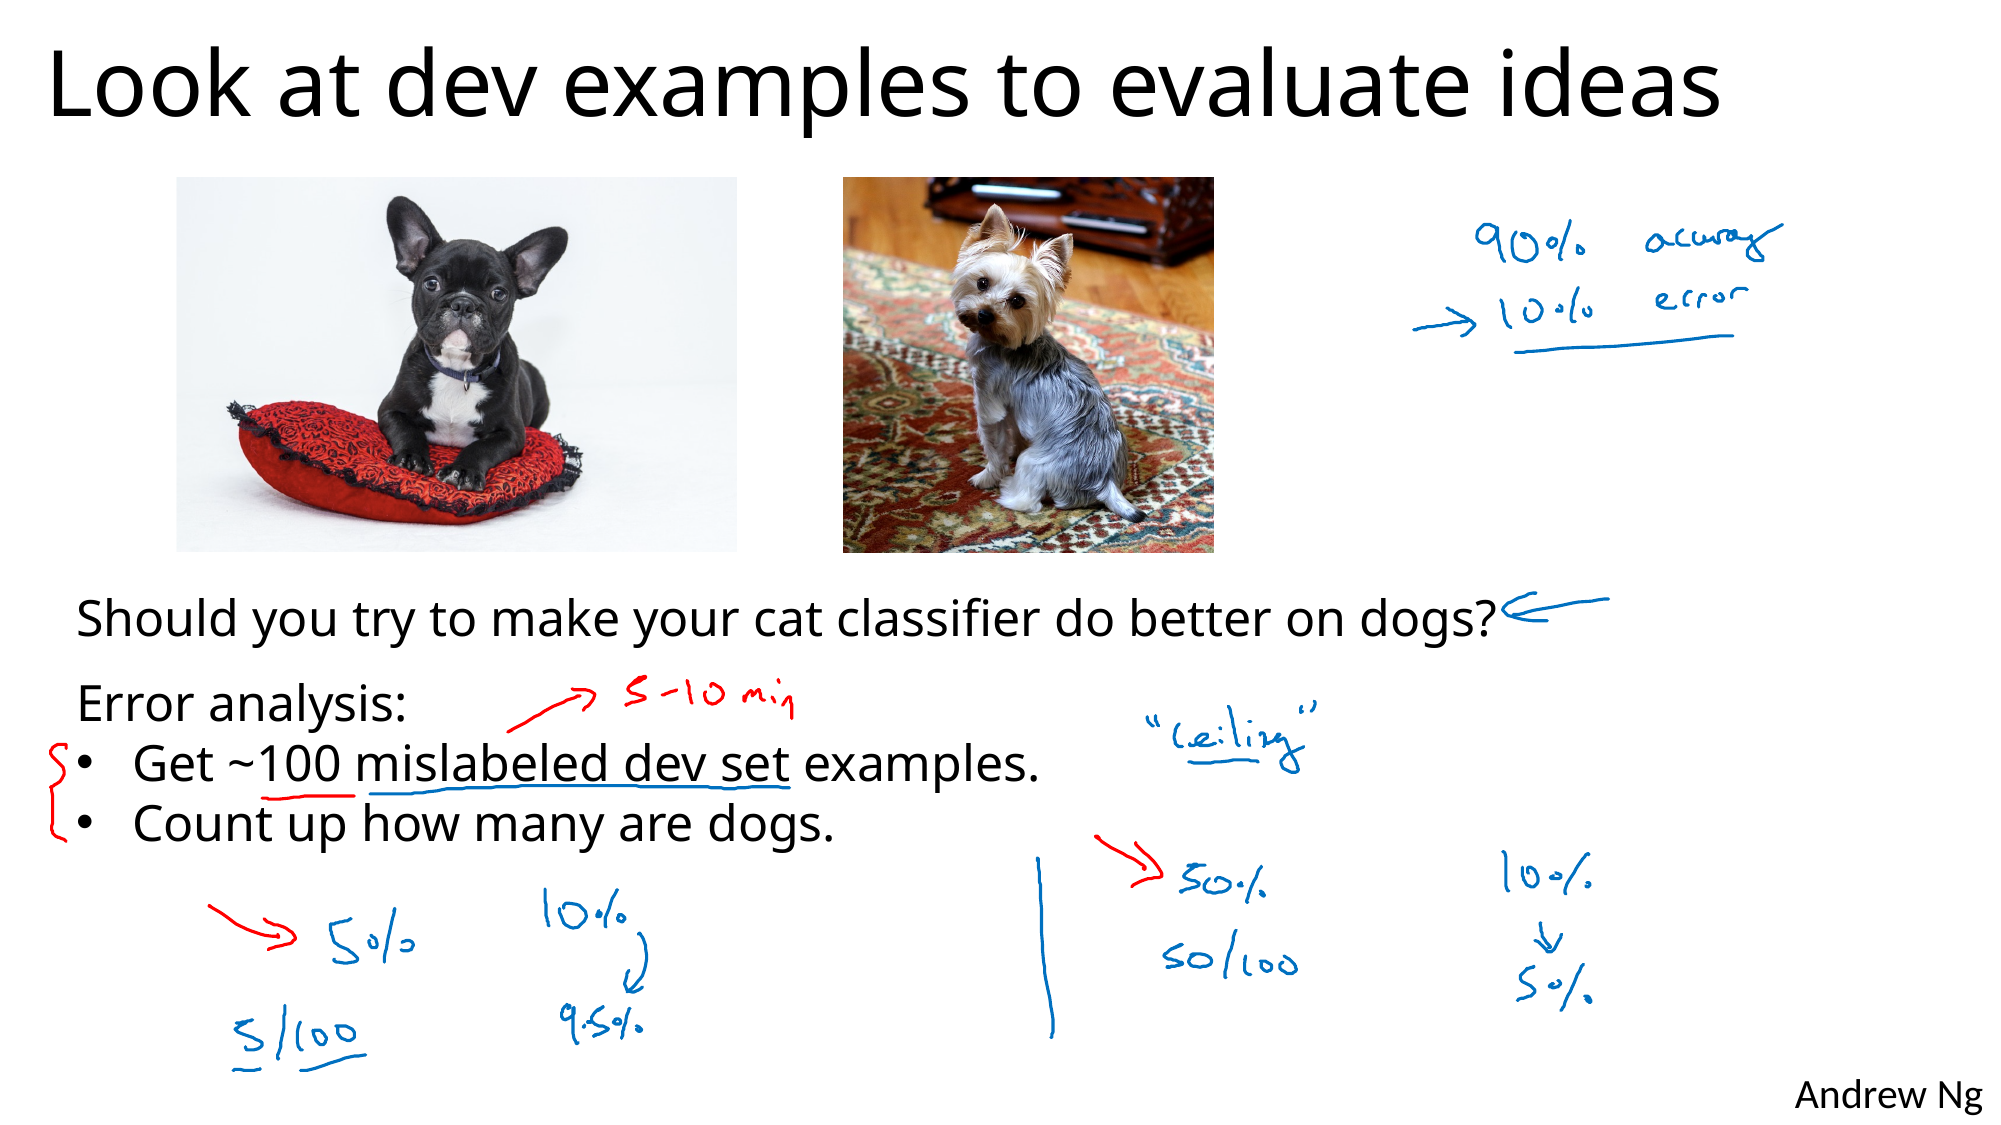

# Look at dev examples to evaluate ideas
Should you try to make your cat classifier do better on dogs?
Error analysis:
Get ~100 mislabeled dev set examples.
Count up how many are dogs.